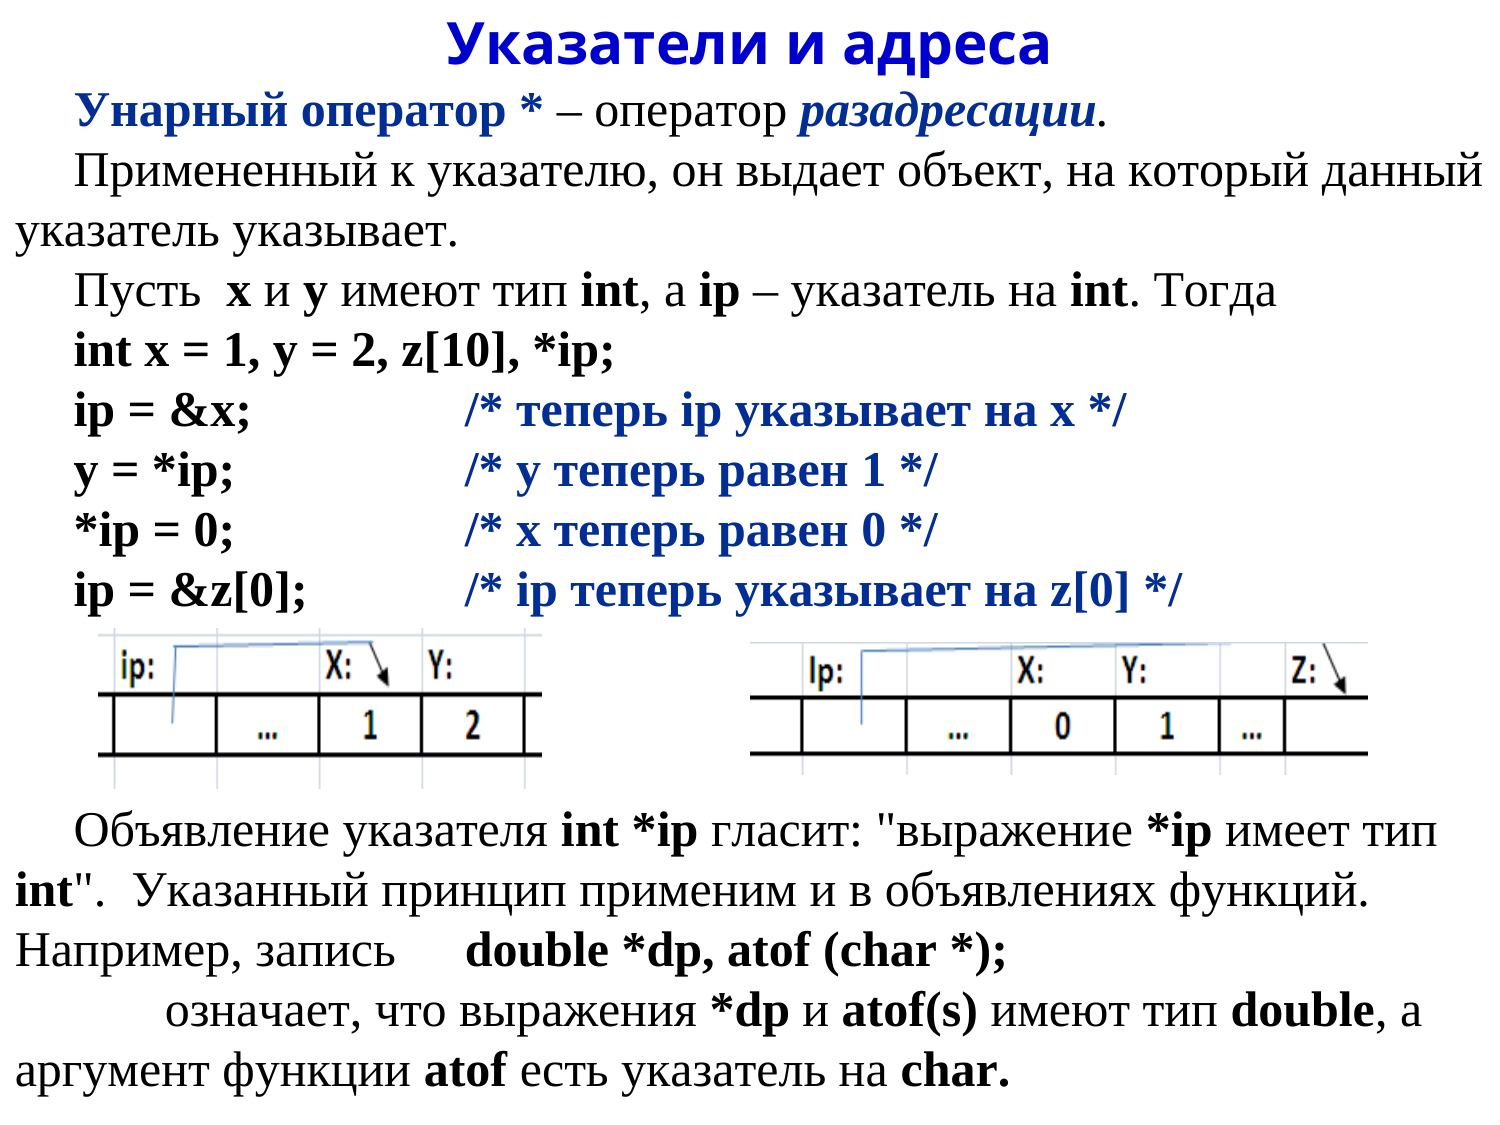

Указатели и адреса
Унарный оператор * – оператор разадресации.
Примененный к указателю, он выдает объект, на который данный указатель указывает.
Пусть х и у имеют тип int, a ip – указатель на int. Тогда
int х = 1, у = 2, z[10], *ip;
ip = &x; 		/* теперь ip указывает на х */
у = *ip; 		/* у теперь равен 1 */
*ip = 0; 		/* х теперь равен 0 */
ip = &z[0]; 	/* ip теперь указывает на z[0] */
Объявление указателя int *ip гласит: "выражение *ip имеет тип int". Указанный принцип применим и в объявлениях функций. Например, запись	double *dp, atof (char *);
	означает, что выражения *dp и atof(s) имеют тип double, а аргумент функции atof есть указатель на char.